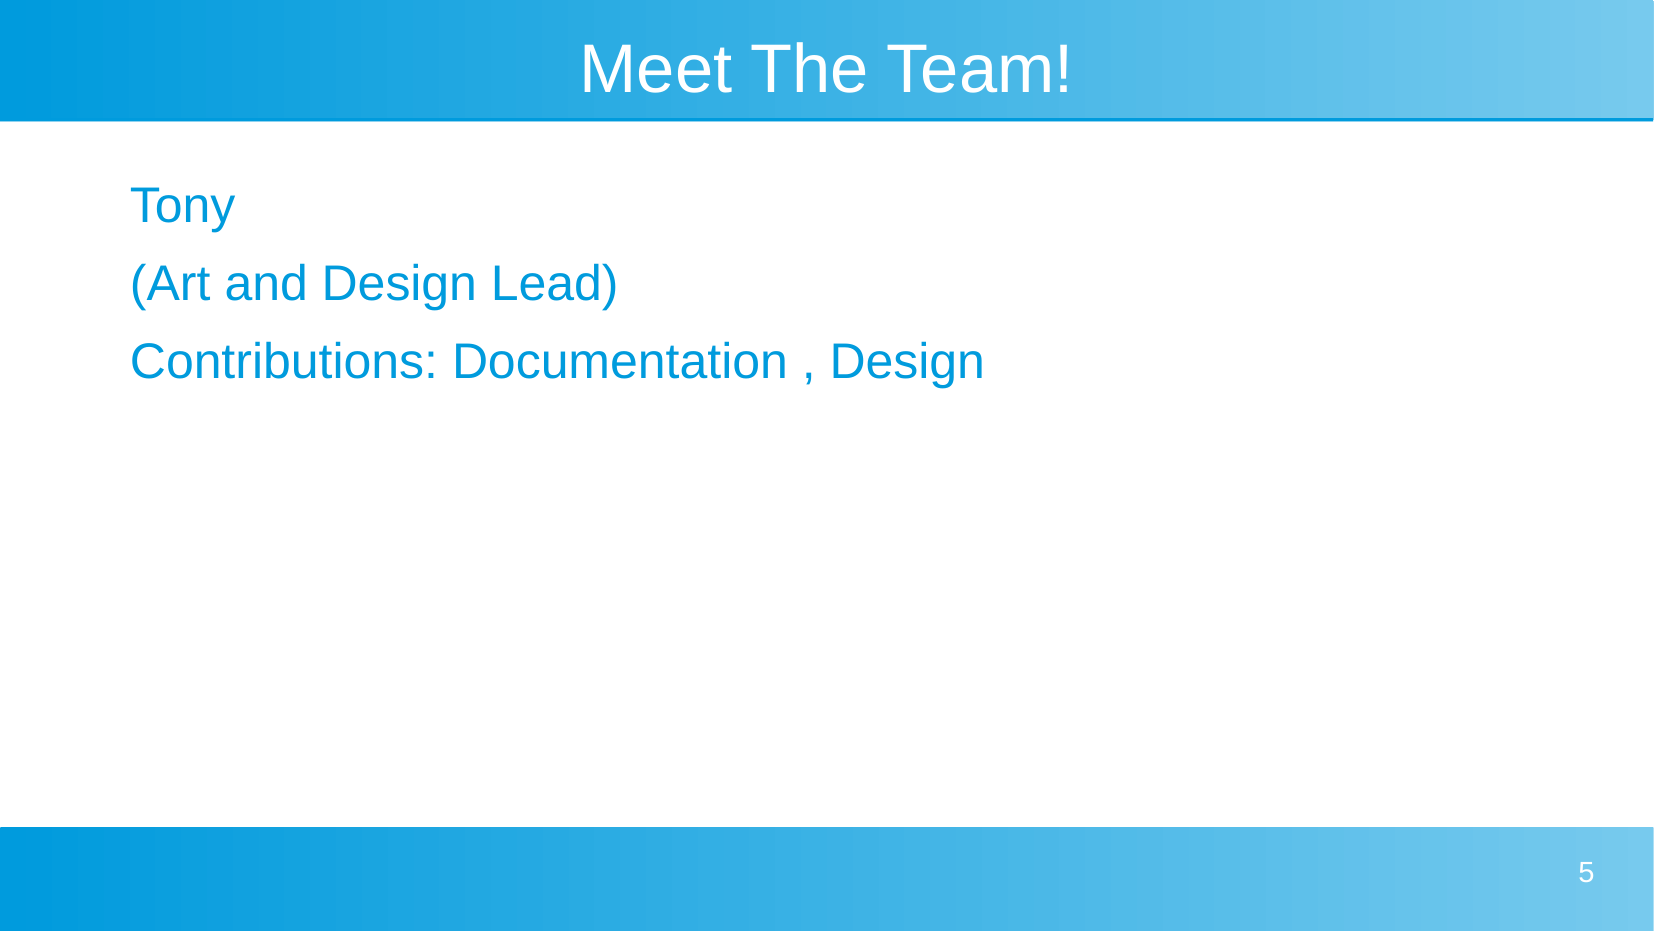

Meet The Team!
# Tony
(Art and Design Lead)
Contributions: Documentation , Design
5